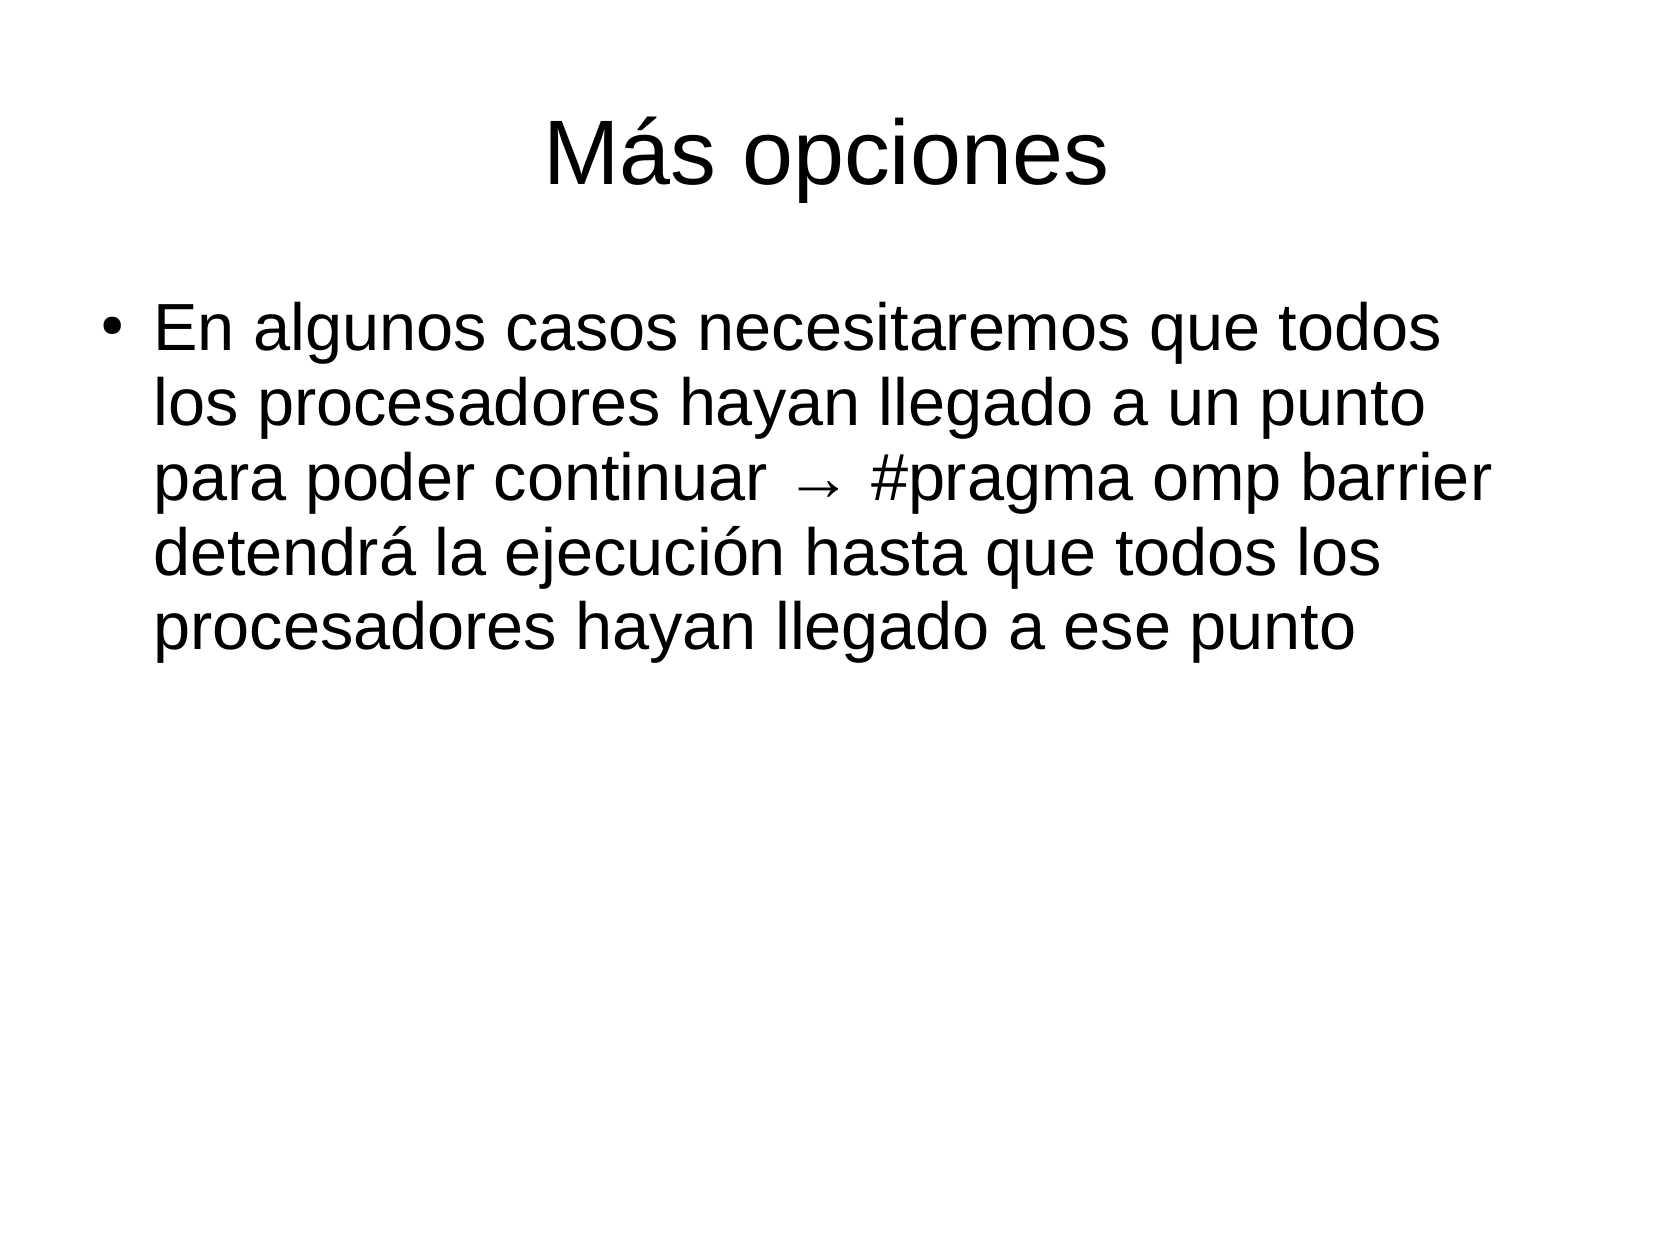

# Más opciones
En algunos casos necesitaremos que todos los procesadores hayan llegado a un punto para poder continuar → #pragma omp barrier detendrá la ejecución hasta que todos los procesadores hayan llegado a ese punto